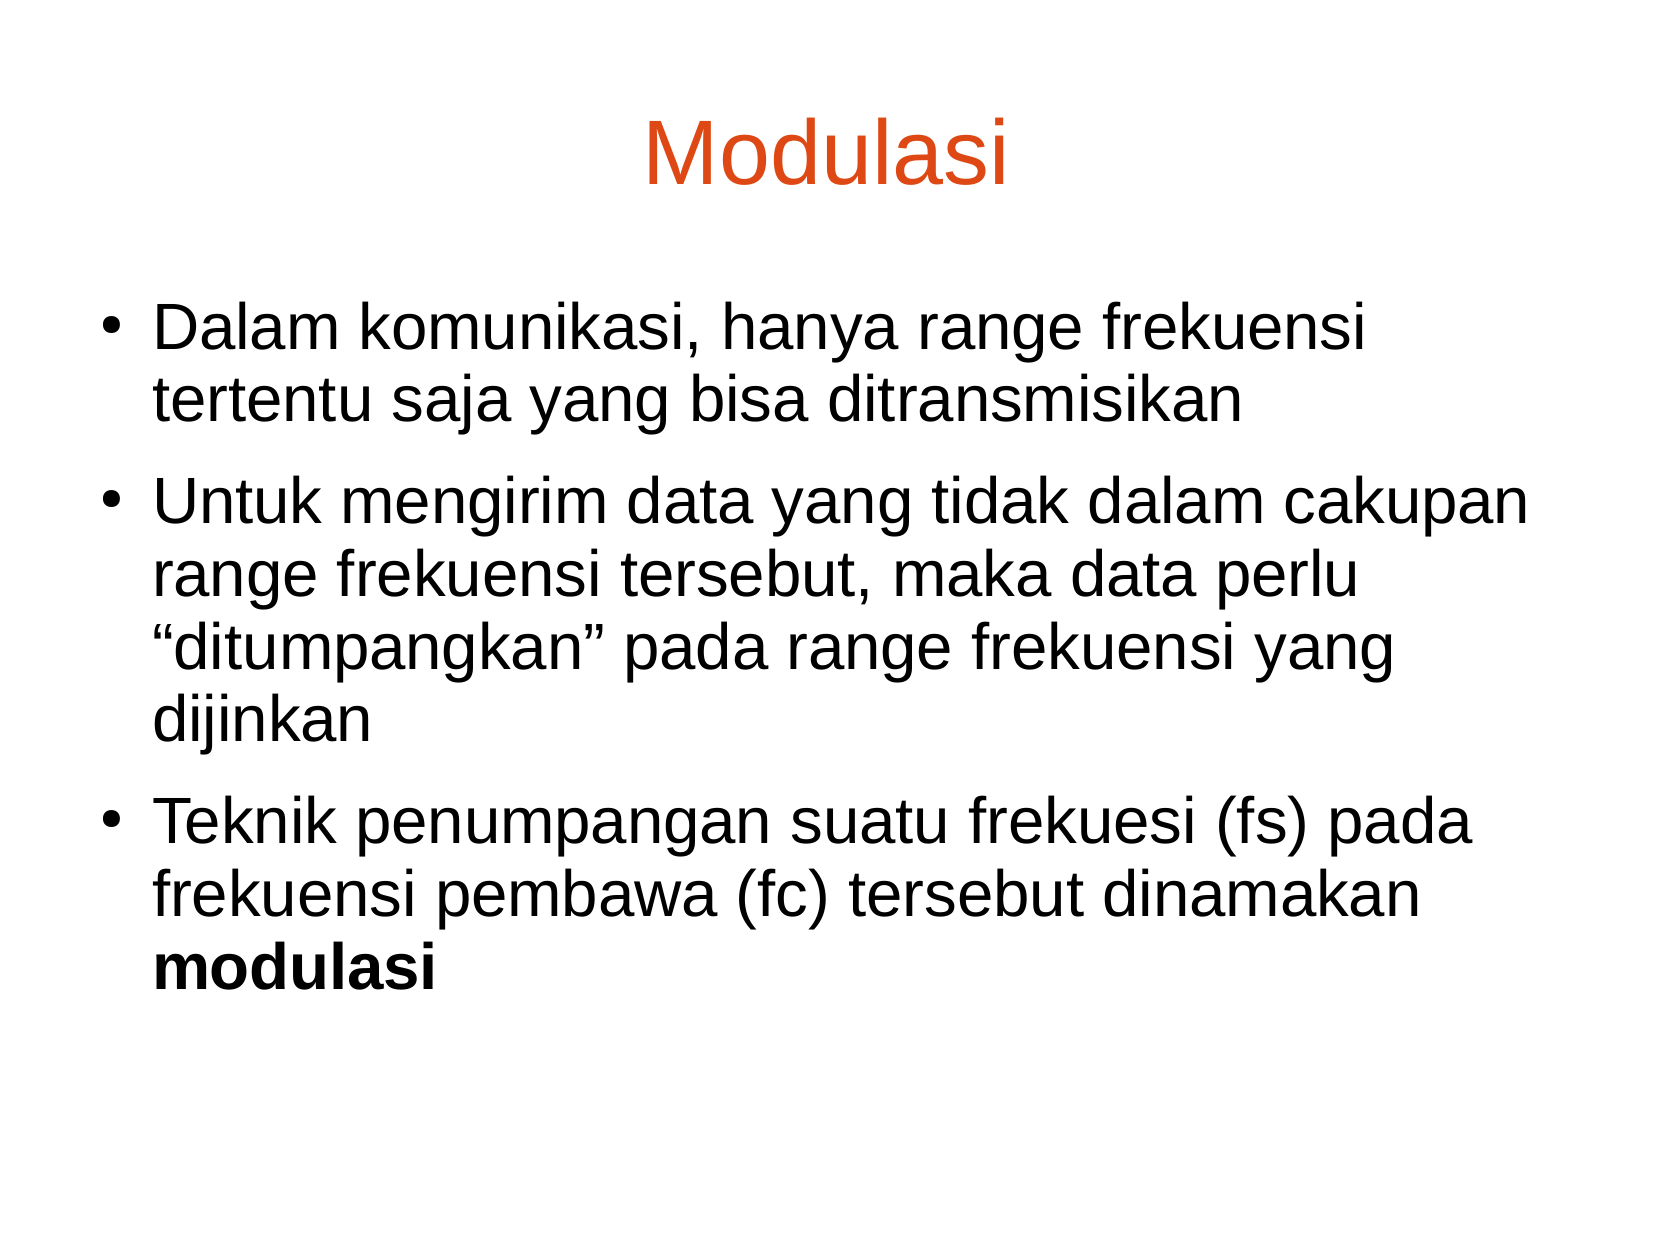

# Modulasi
Dalam komunikasi, hanya range frekuensi tertentu saja yang bisa ditransmisikan
Untuk mengirim data yang tidak dalam cakupan range frekuensi tersebut, maka data perlu “ditumpangkan” pada range frekuensi yang dijinkan
Teknik penumpangan suatu frekuesi (fs) pada frekuensi pembawa (fc) tersebut dinamakan modulasi